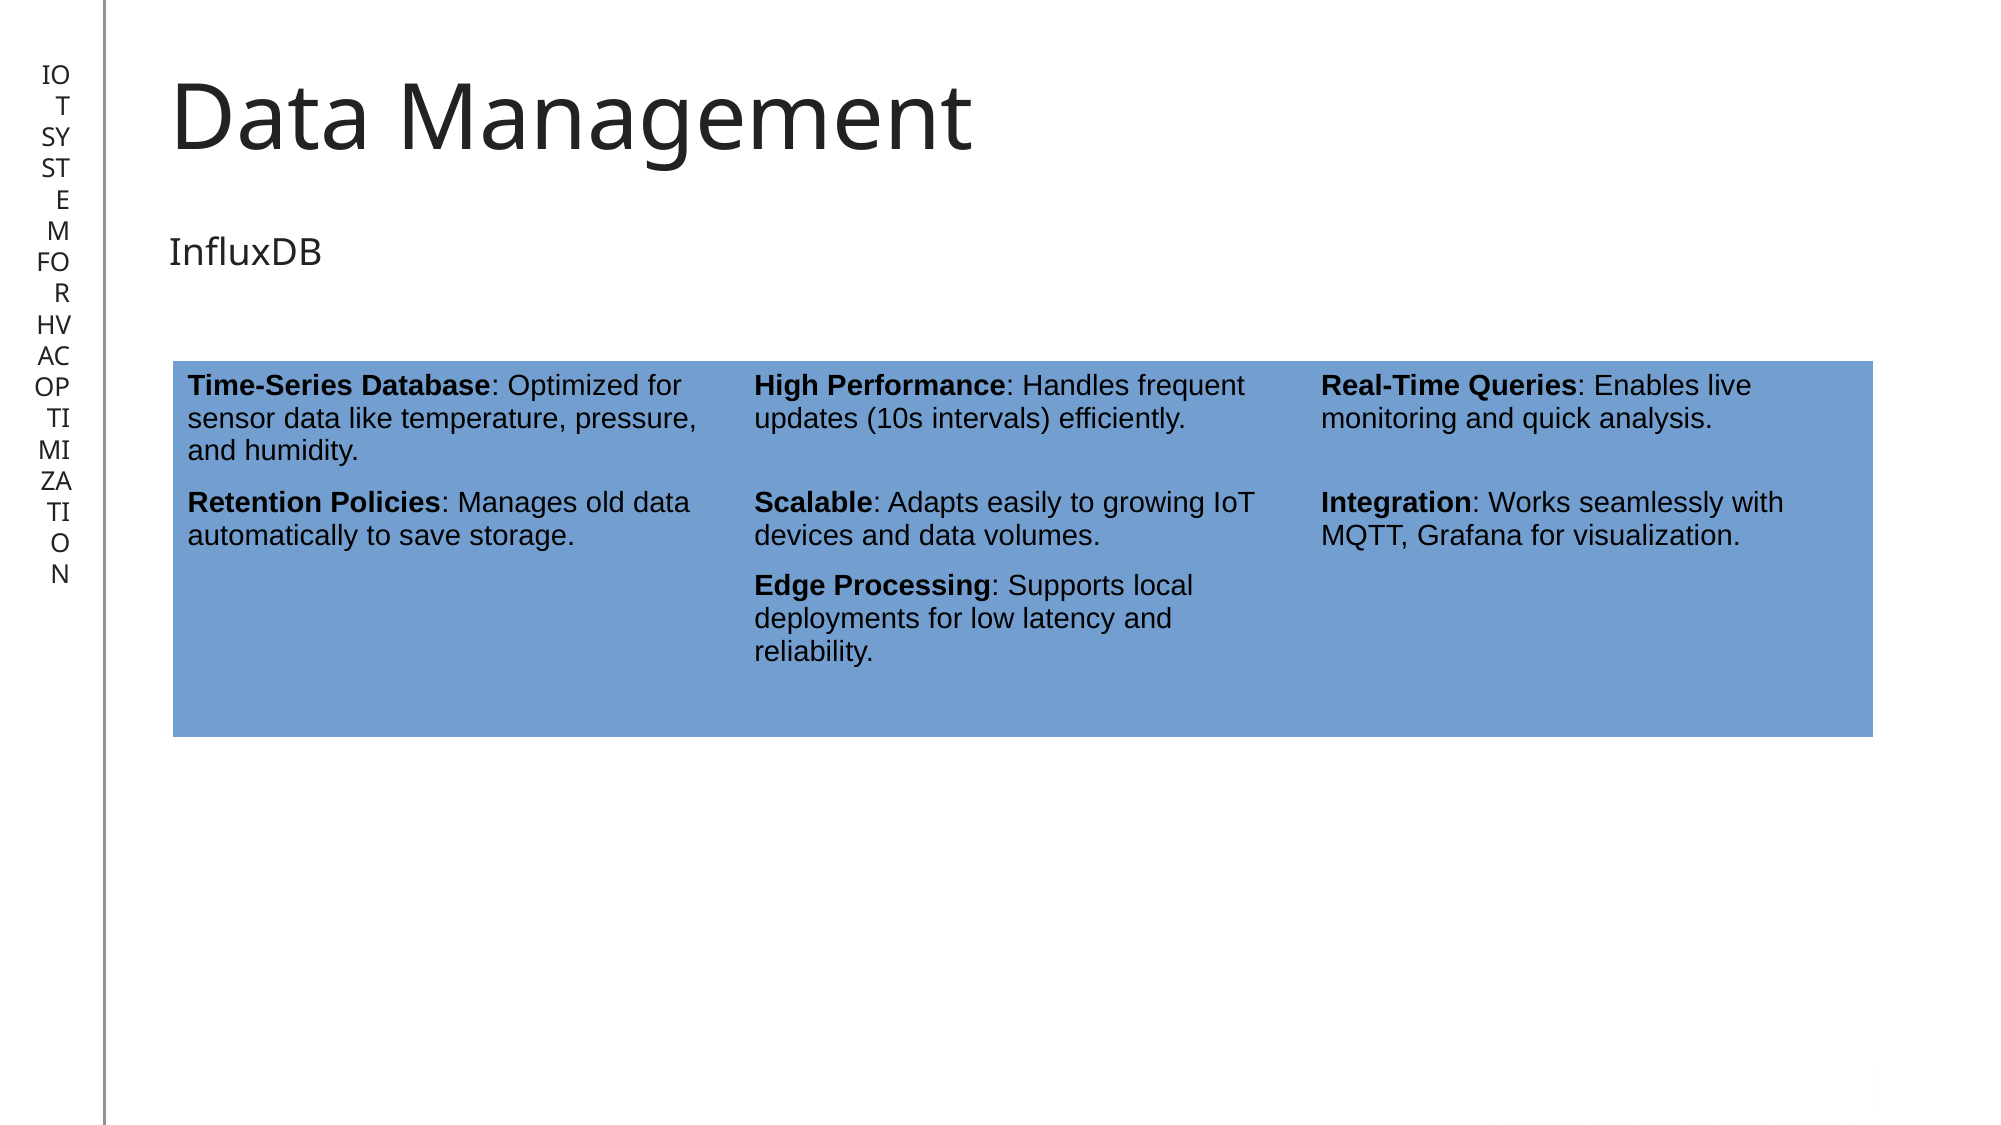

Data Management
IOT SYSTEM FOR HVAC OPTIMIZATION
InfluxDB
| Time-Series Database: Optimized for sensor data like temperature, pressure, and humidity. | High Performance: Handles frequent updates (10s intervals) efficiently. | Real-Time Queries: Enables live monitoring and quick analysis. |
| --- | --- | --- |
| Retention Policies: Manages old data automatically to save storage. | Scalable: Adapts easily to growing IoT devices and data volumes. | Integration: Works seamlessly with MQTT, Grafana for visualization. |
| | Edge Processing: Supports local deployments for low latency and reliability. | |
| | | |